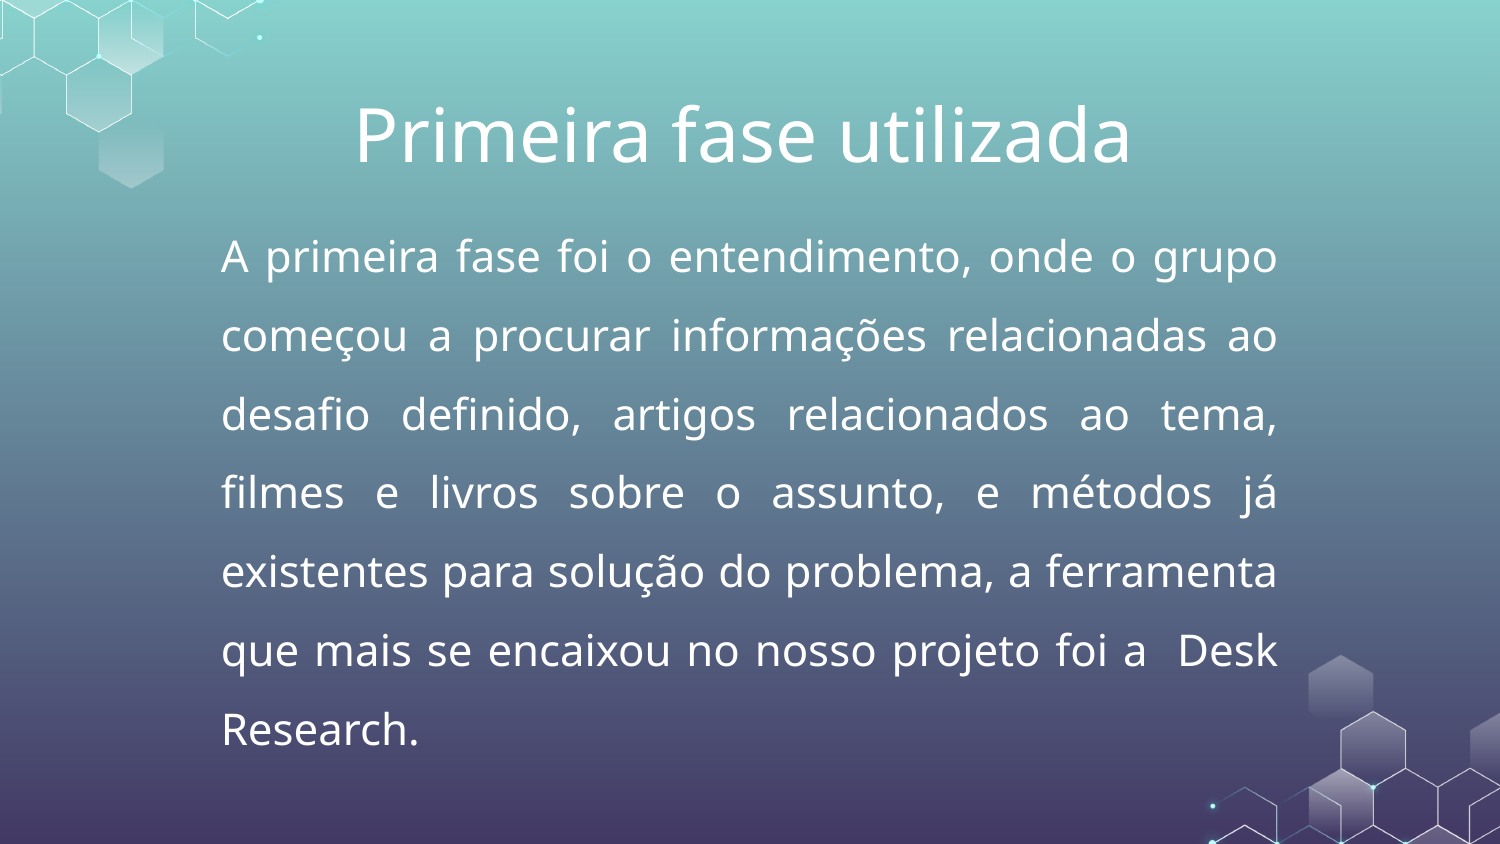

# Primeira fase utilizada
A primeira fase foi o entendimento, onde o grupo começou a procurar informações relacionadas ao desafio definido, artigos relacionados ao tema, filmes e livros sobre o assunto, e métodos já existentes para solução do problema, a ferramenta que mais se encaixou no nosso projeto foi a Desk Research.